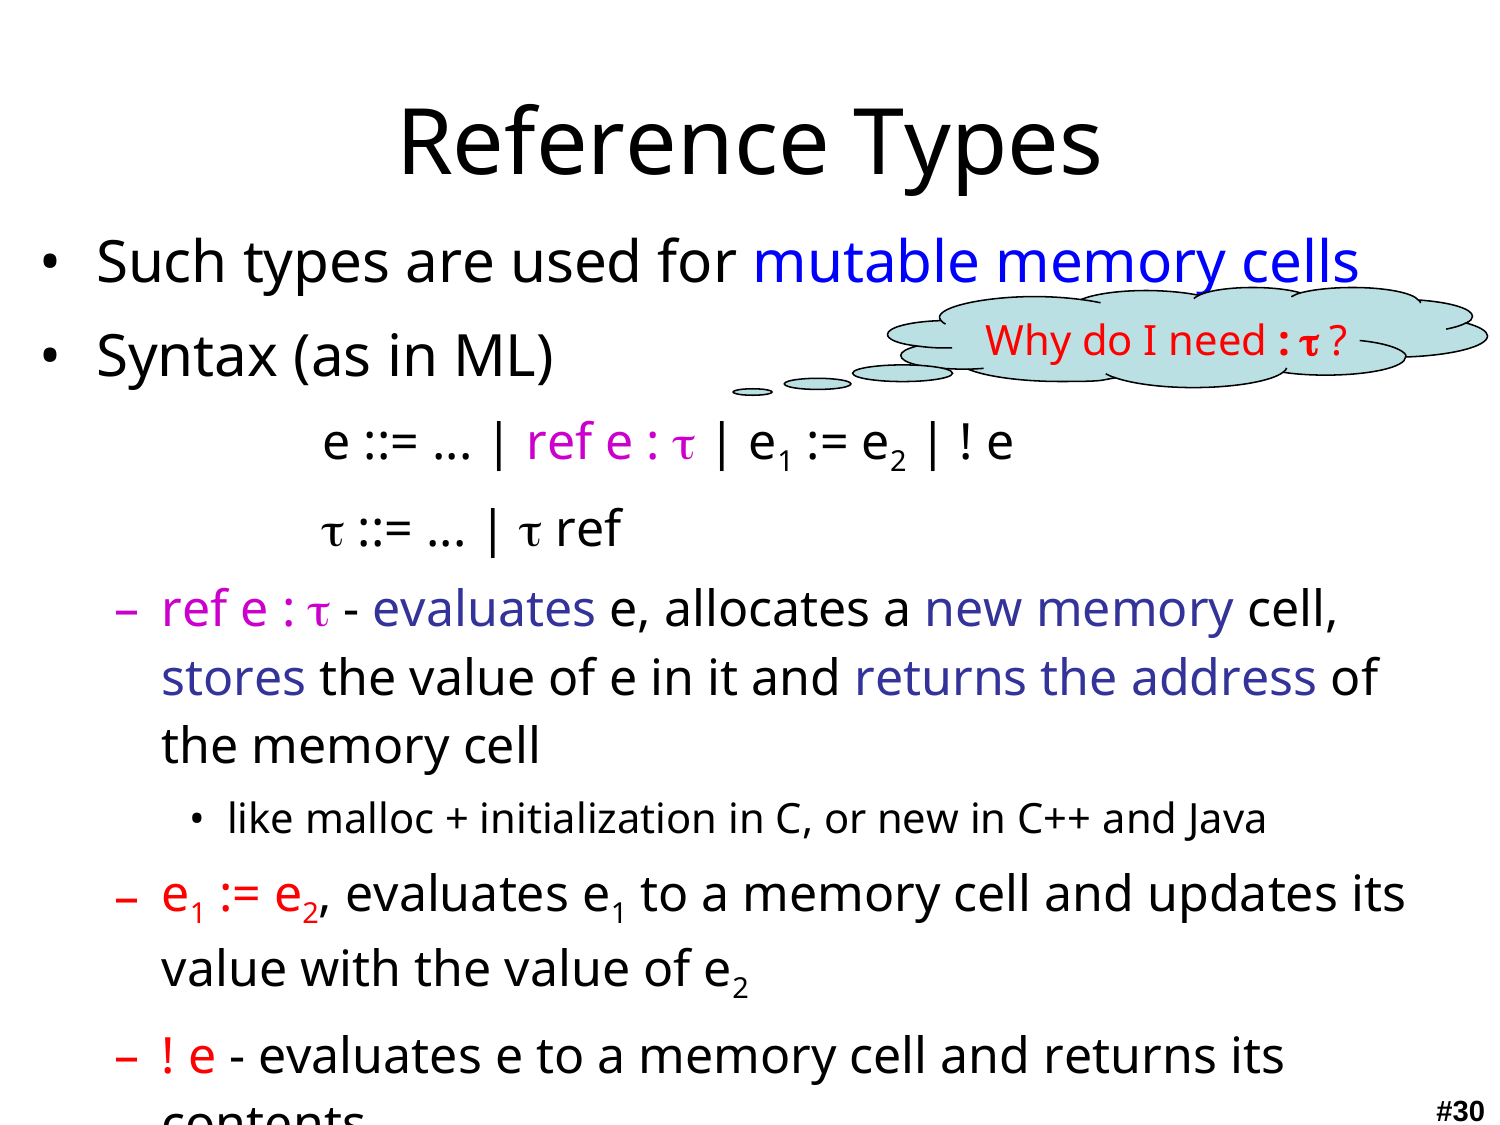

# Reference Types
Such types are used for mutable memory cells
Syntax (as in ML)
 e ::= ... | ref e :  | e1 := e2 | ! e
  ::= ... |  ref
ref e :  - evaluates e, allocates a new memory cell, stores the value of e in it and returns the address of the memory cell
like malloc + initialization in C, or new in C++ and Java
e1 := e2, evaluates e1 to a memory cell and updates its value with the value of e2
! e - evaluates e to a memory cell and returns its contents
Why do I need :  ?
30